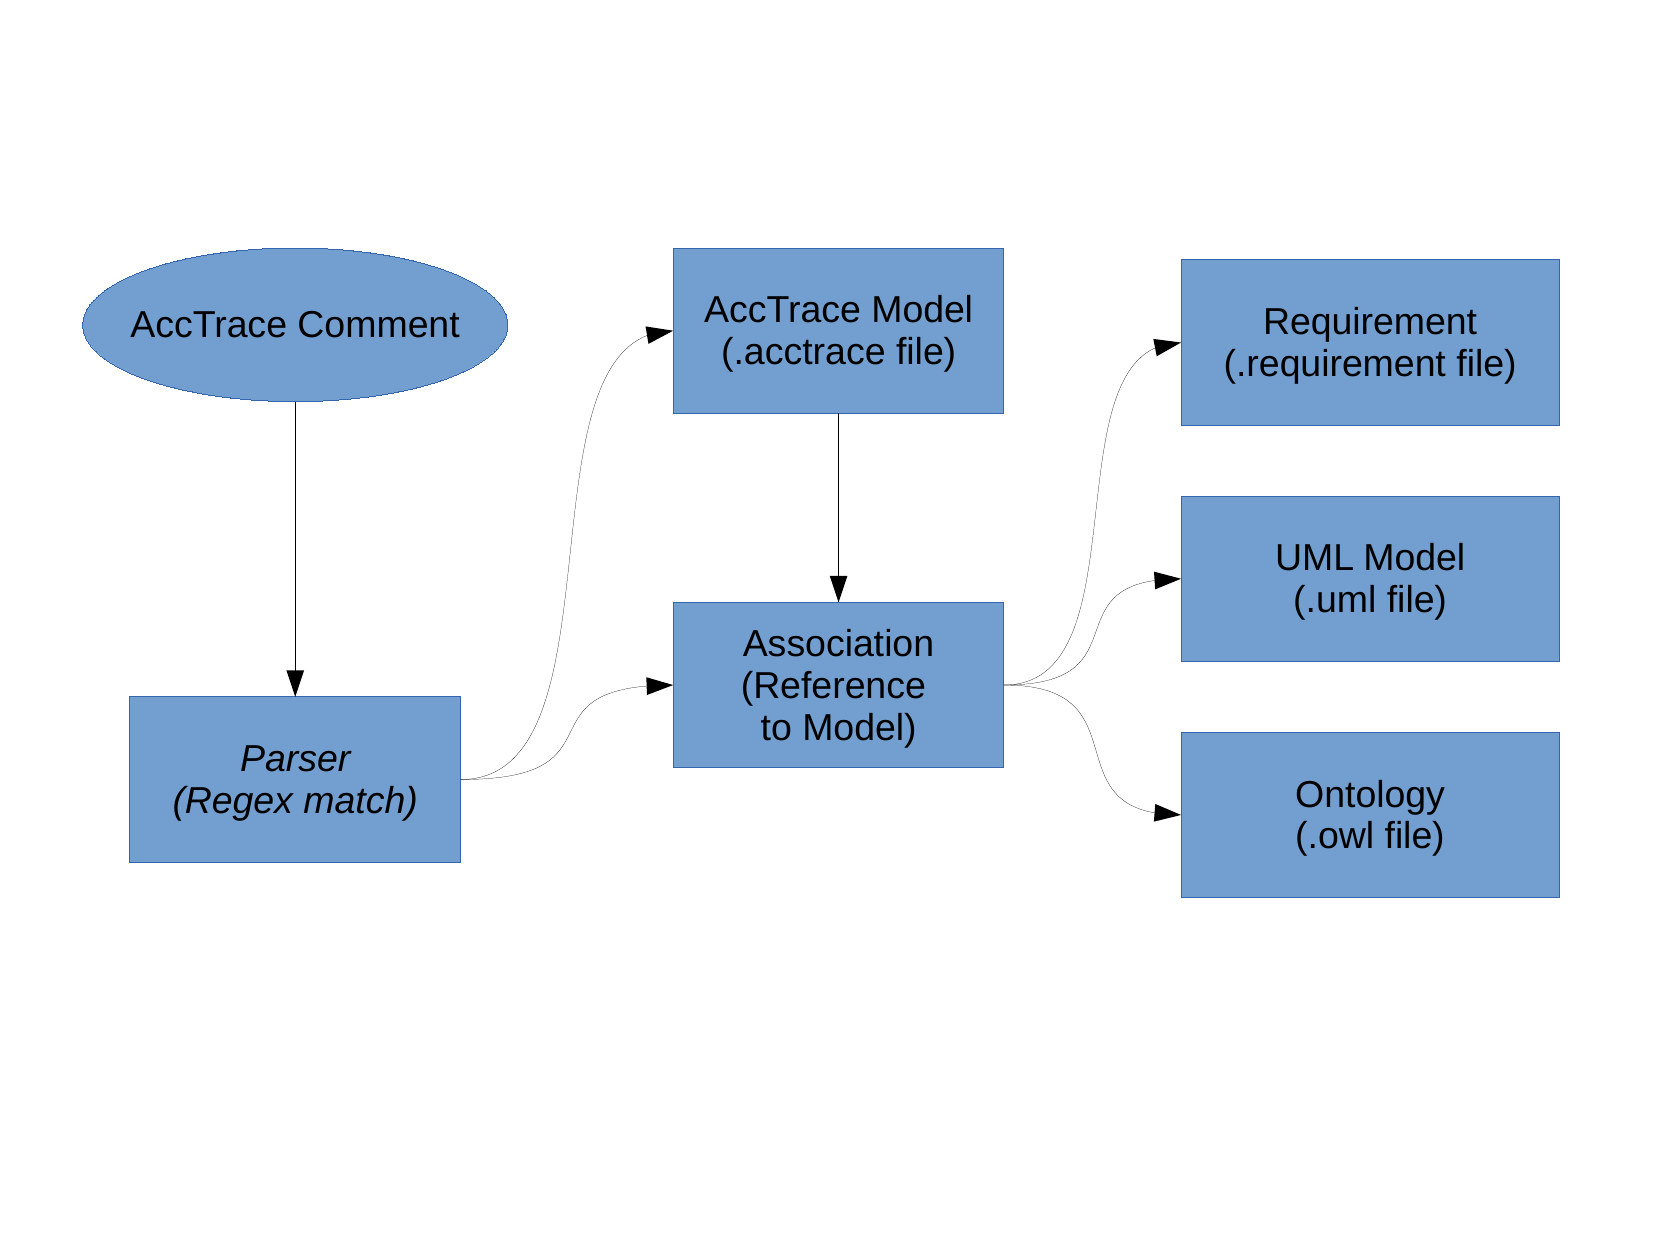

AccTrace Comment
AccTrace Model
(.acctrace file)
Requirement
(.requirement file)
UML Model
(.uml file)
Association
(Reference
to Model)
Parser
(Regex match)
Ontology
(.owl file)